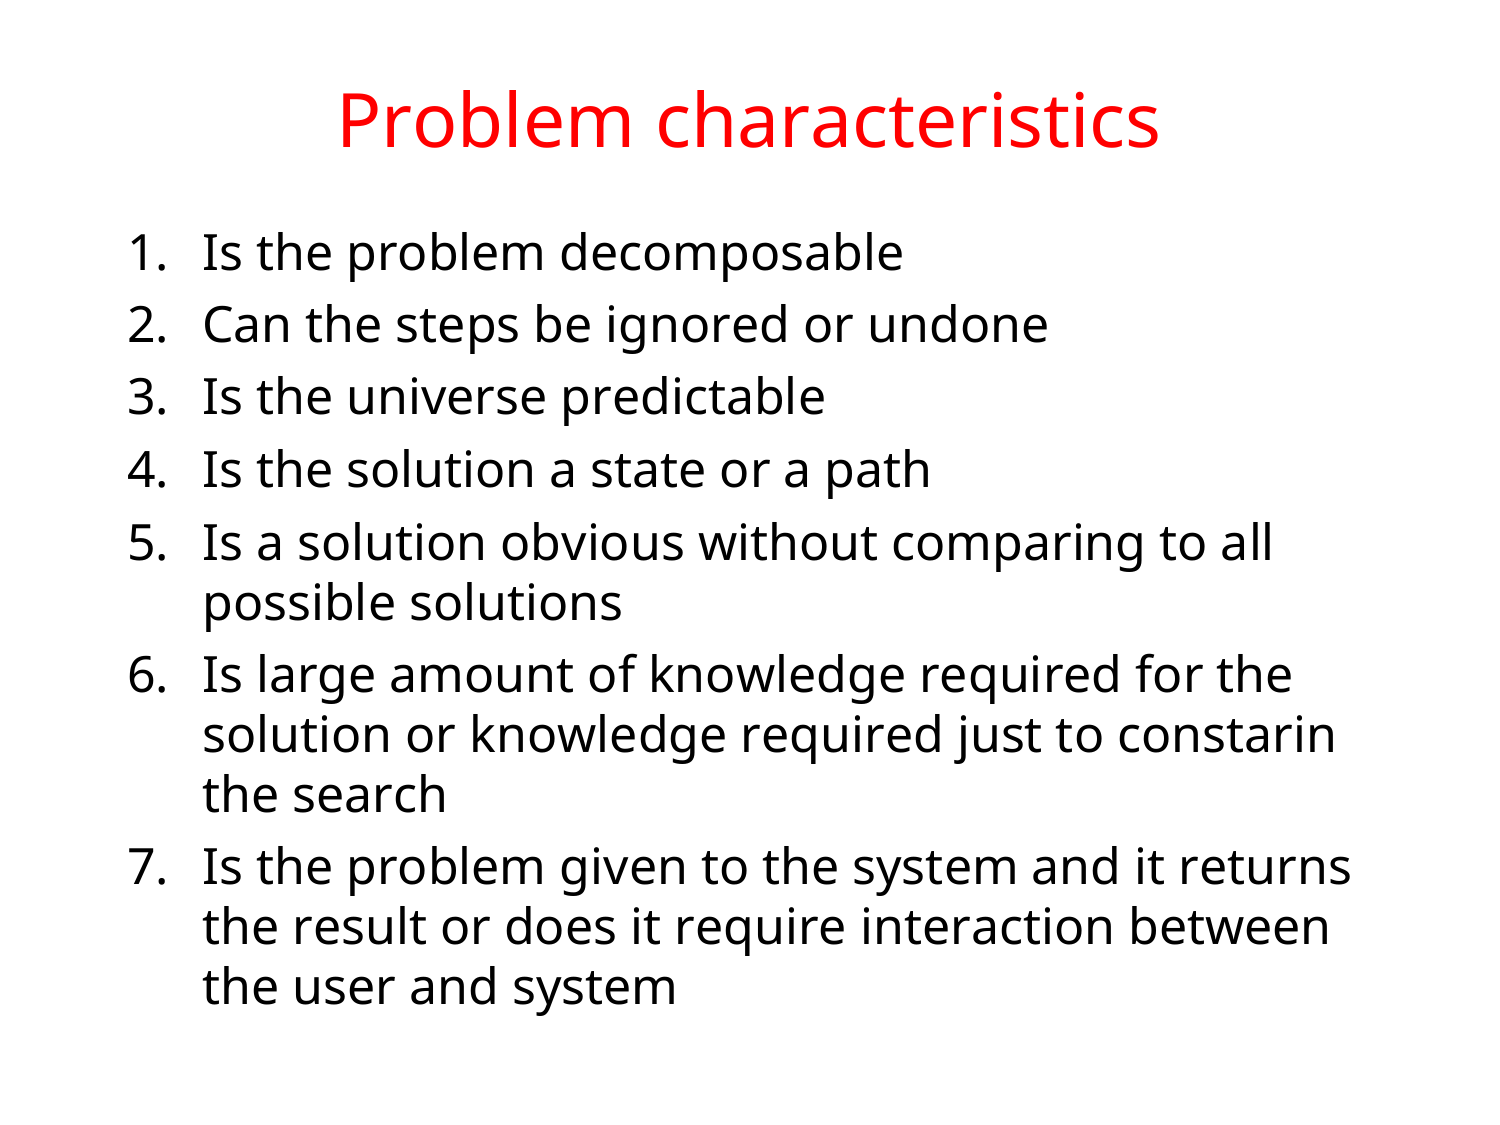

# Problem characteristics
Is the problem decomposable
Can the steps be ignored or undone
Is the universe predictable
Is the solution a state or a path
Is a solution obvious without comparing to all possible solutions
Is large amount of knowledge required for the solution or knowledge required just to constarin the search
Is the problem given to the system and it returns the result or does it require interaction between the user and system